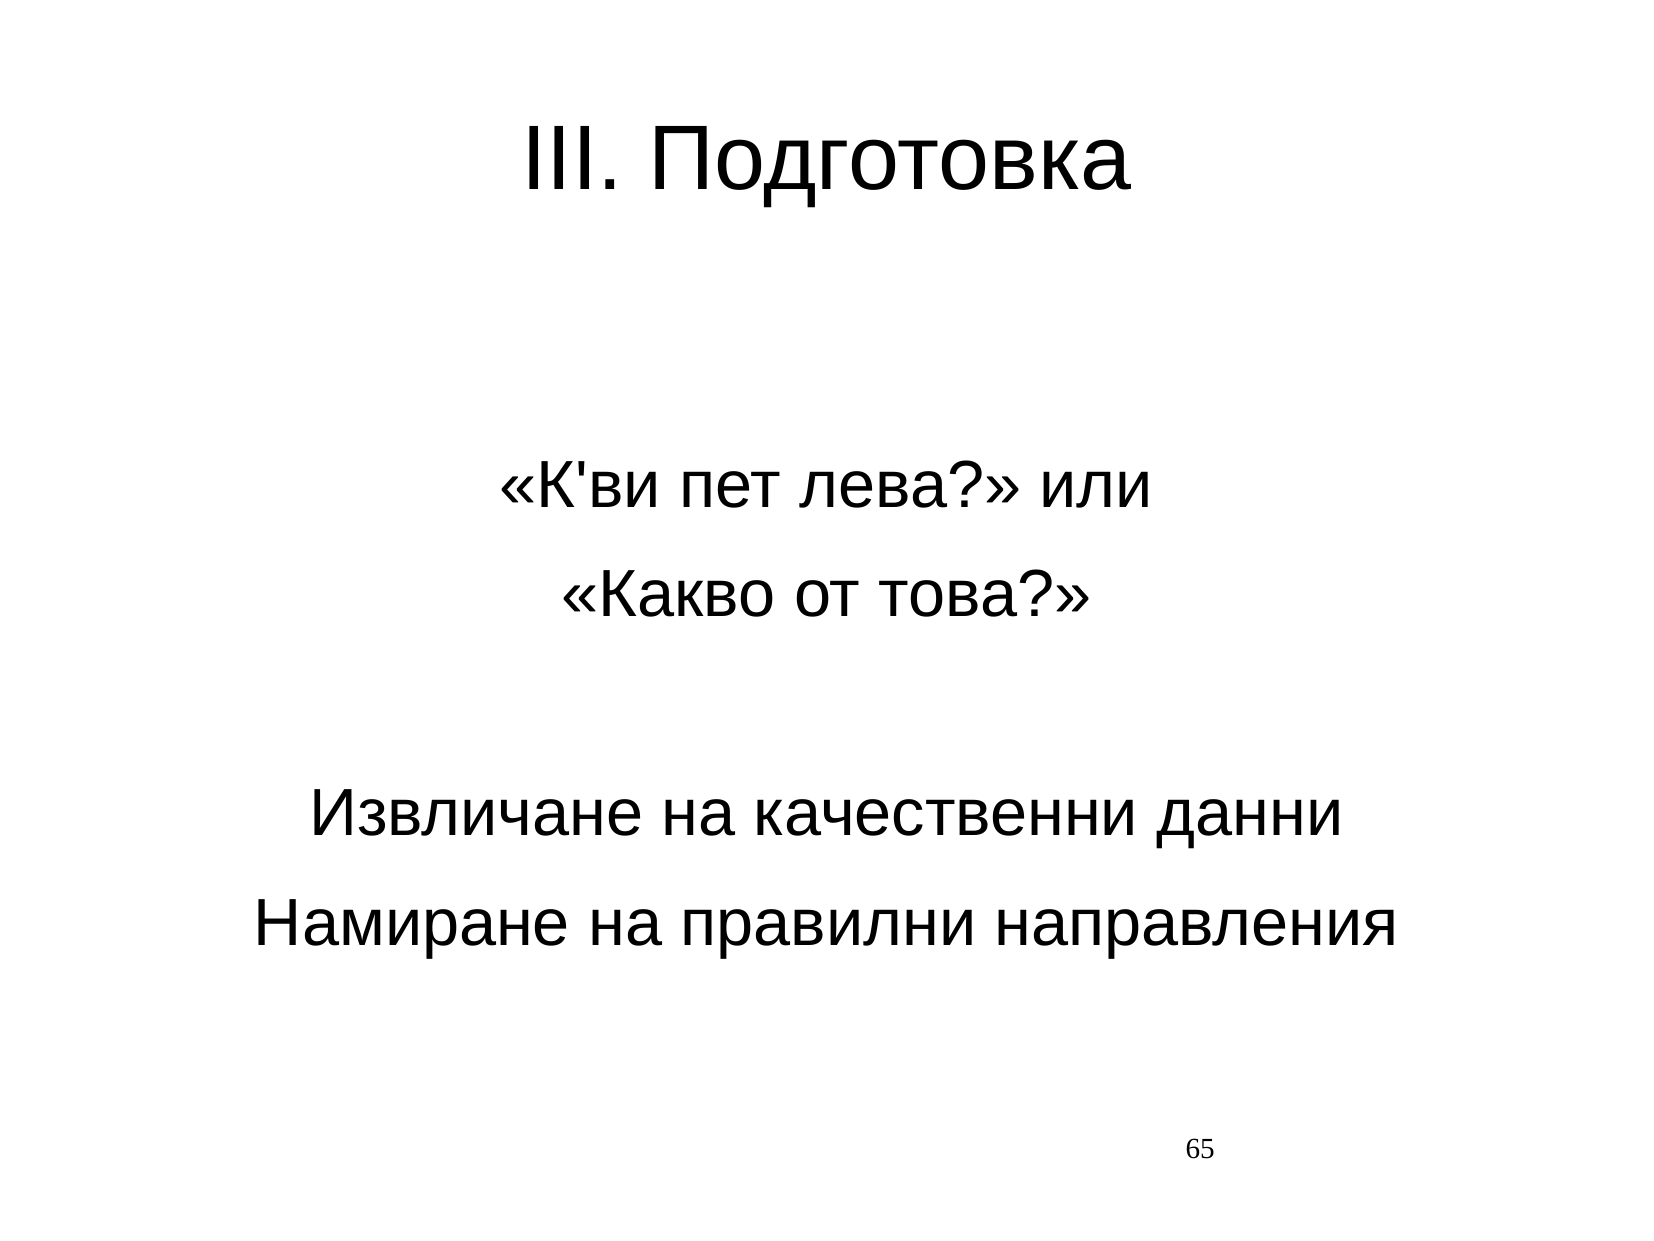

# III. Подготовка
«К'ви пет лева?» или
«Какво от това?»
Извличане на качественни данни
Намиране на правилни направления